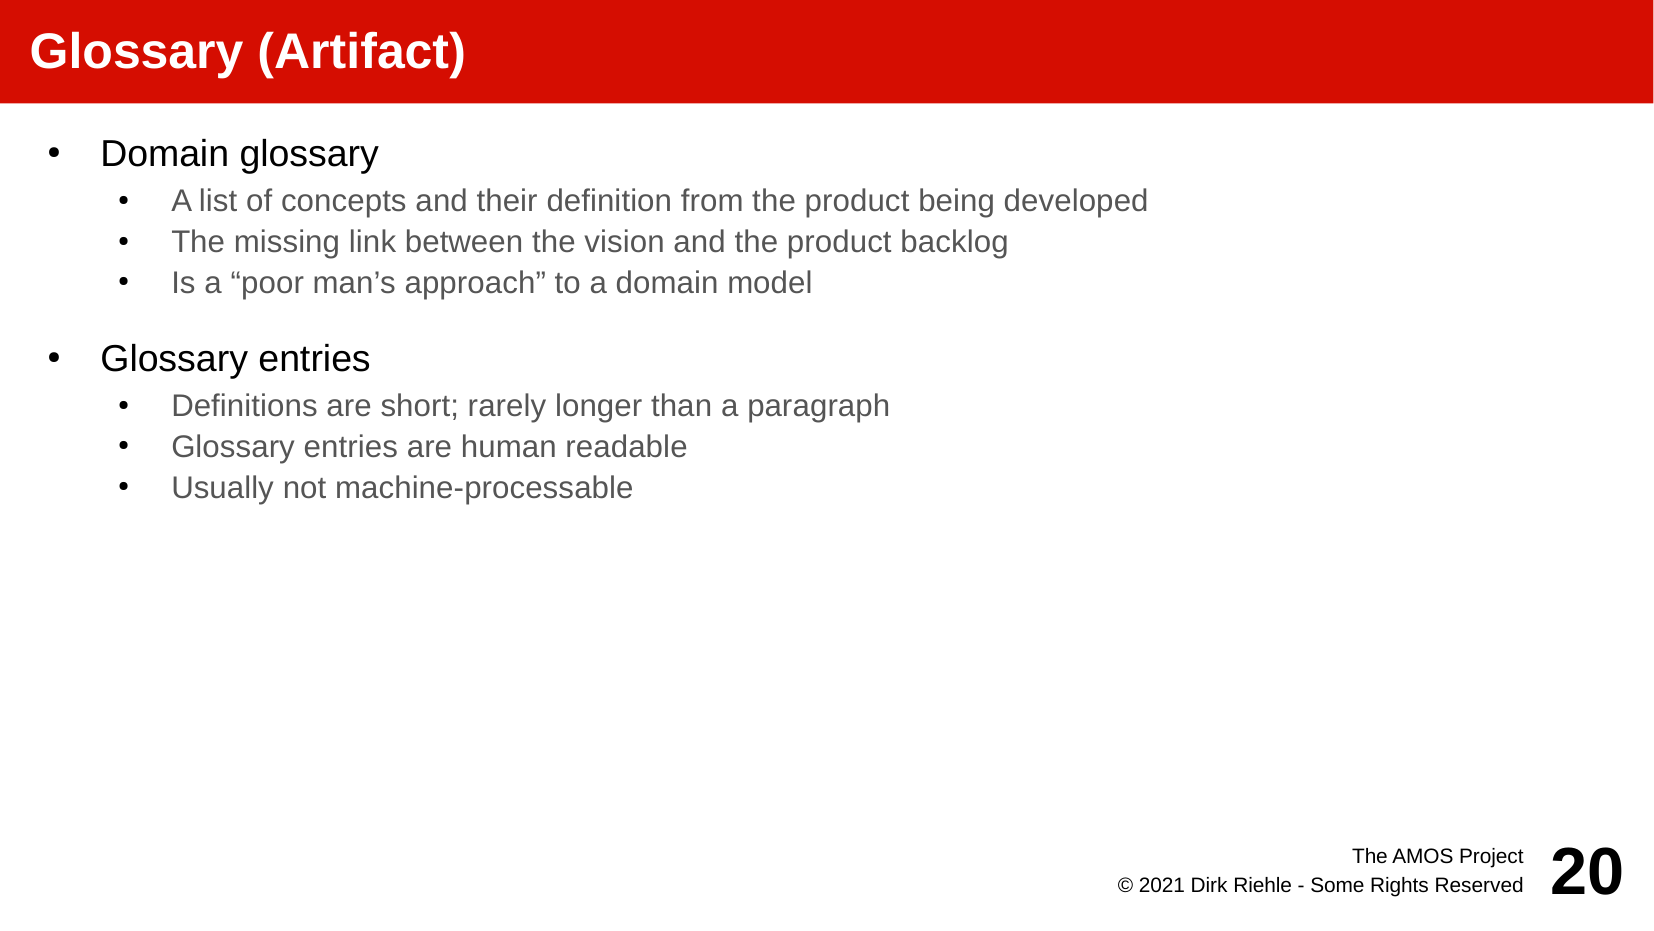

# Glossary (Artifact)
Domain glossary
A list of concepts and their definition from the product being developed
The missing link between the vision and the product backlog
Is a “poor man’s approach” to a domain model
Glossary entries
Definitions are short; rarely longer than a paragraph
Glossary entries are human readable
Usually not machine-processable
The AMOS Project
20
© 2021 Dirk Riehle - Some Rights Reserved